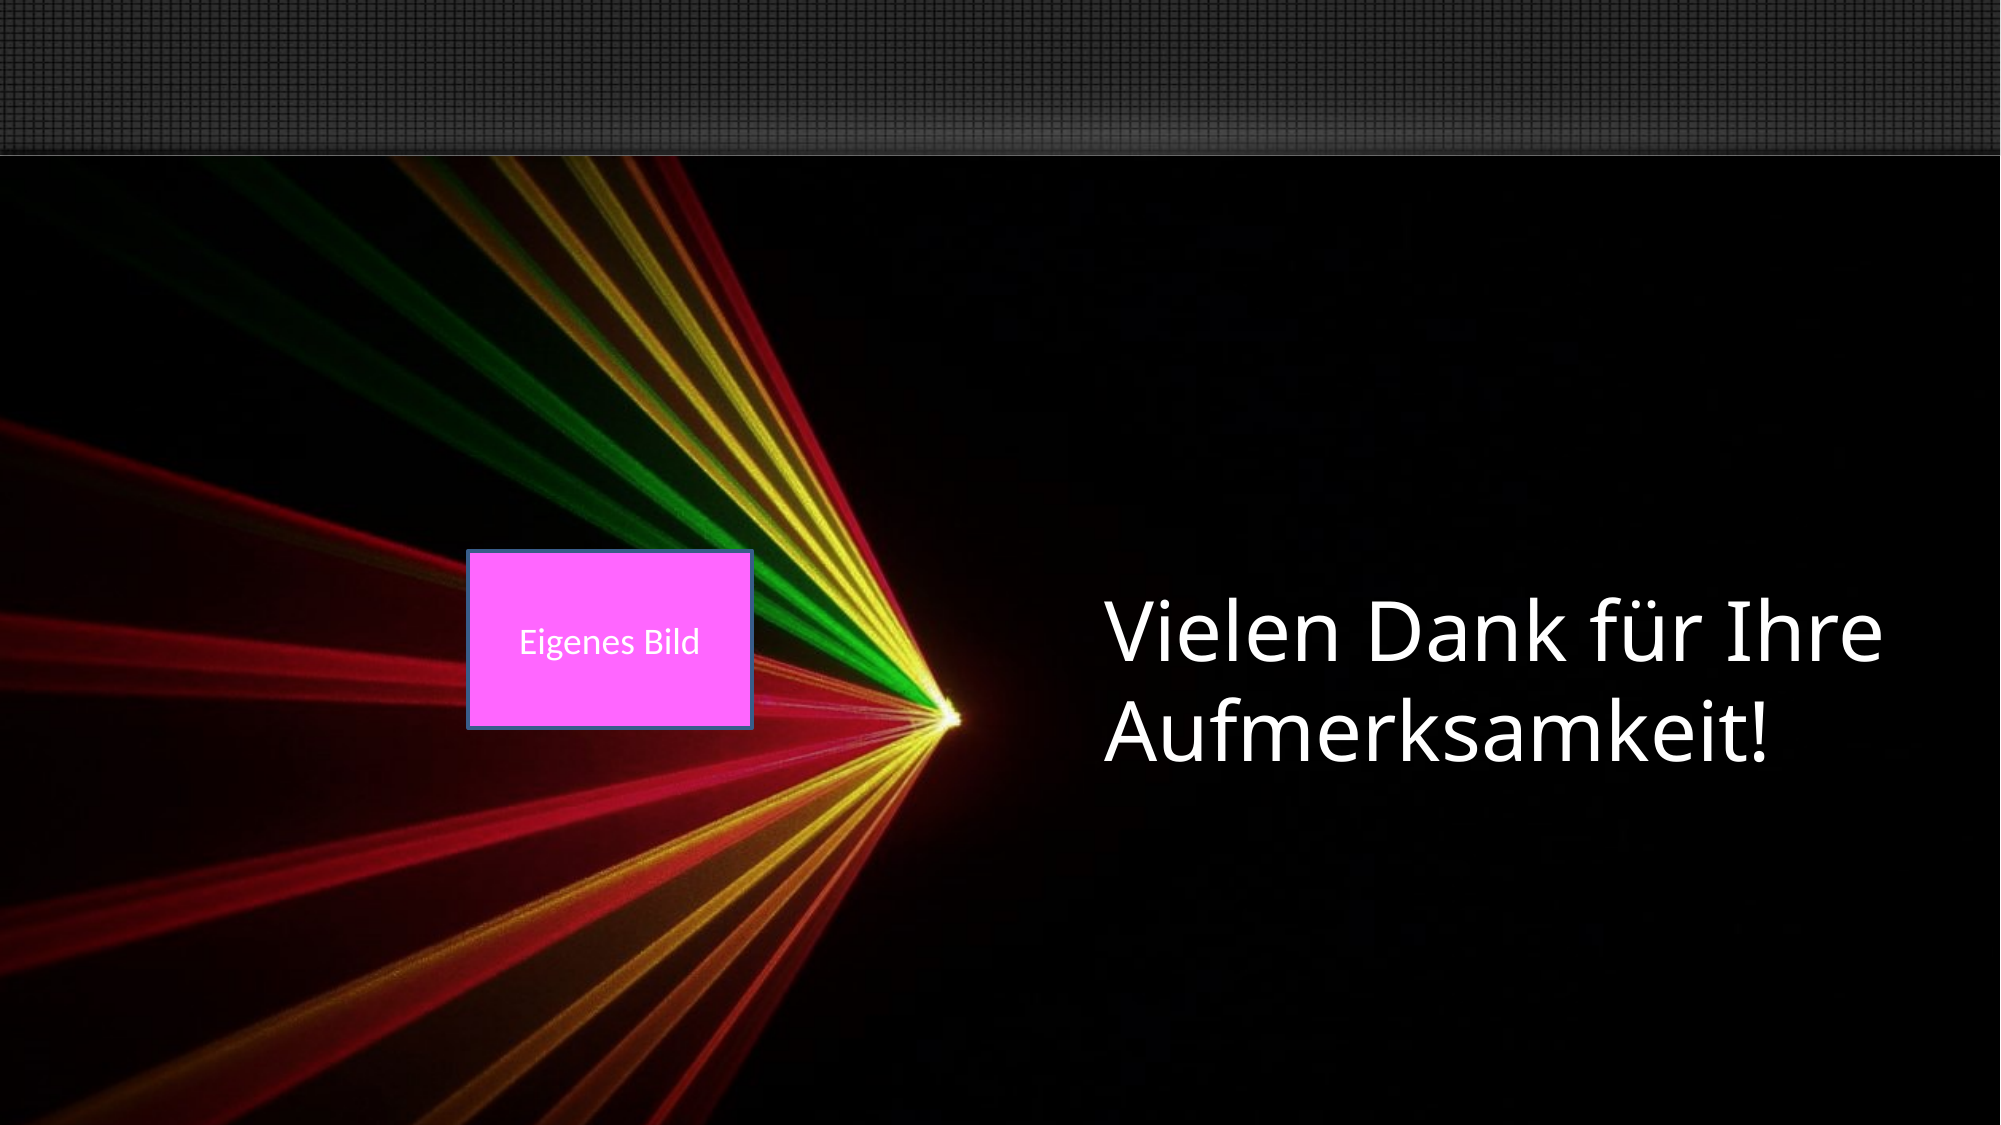

Eigenes Bild
Vielen Dank für Ihre Aufmerksamkeit!